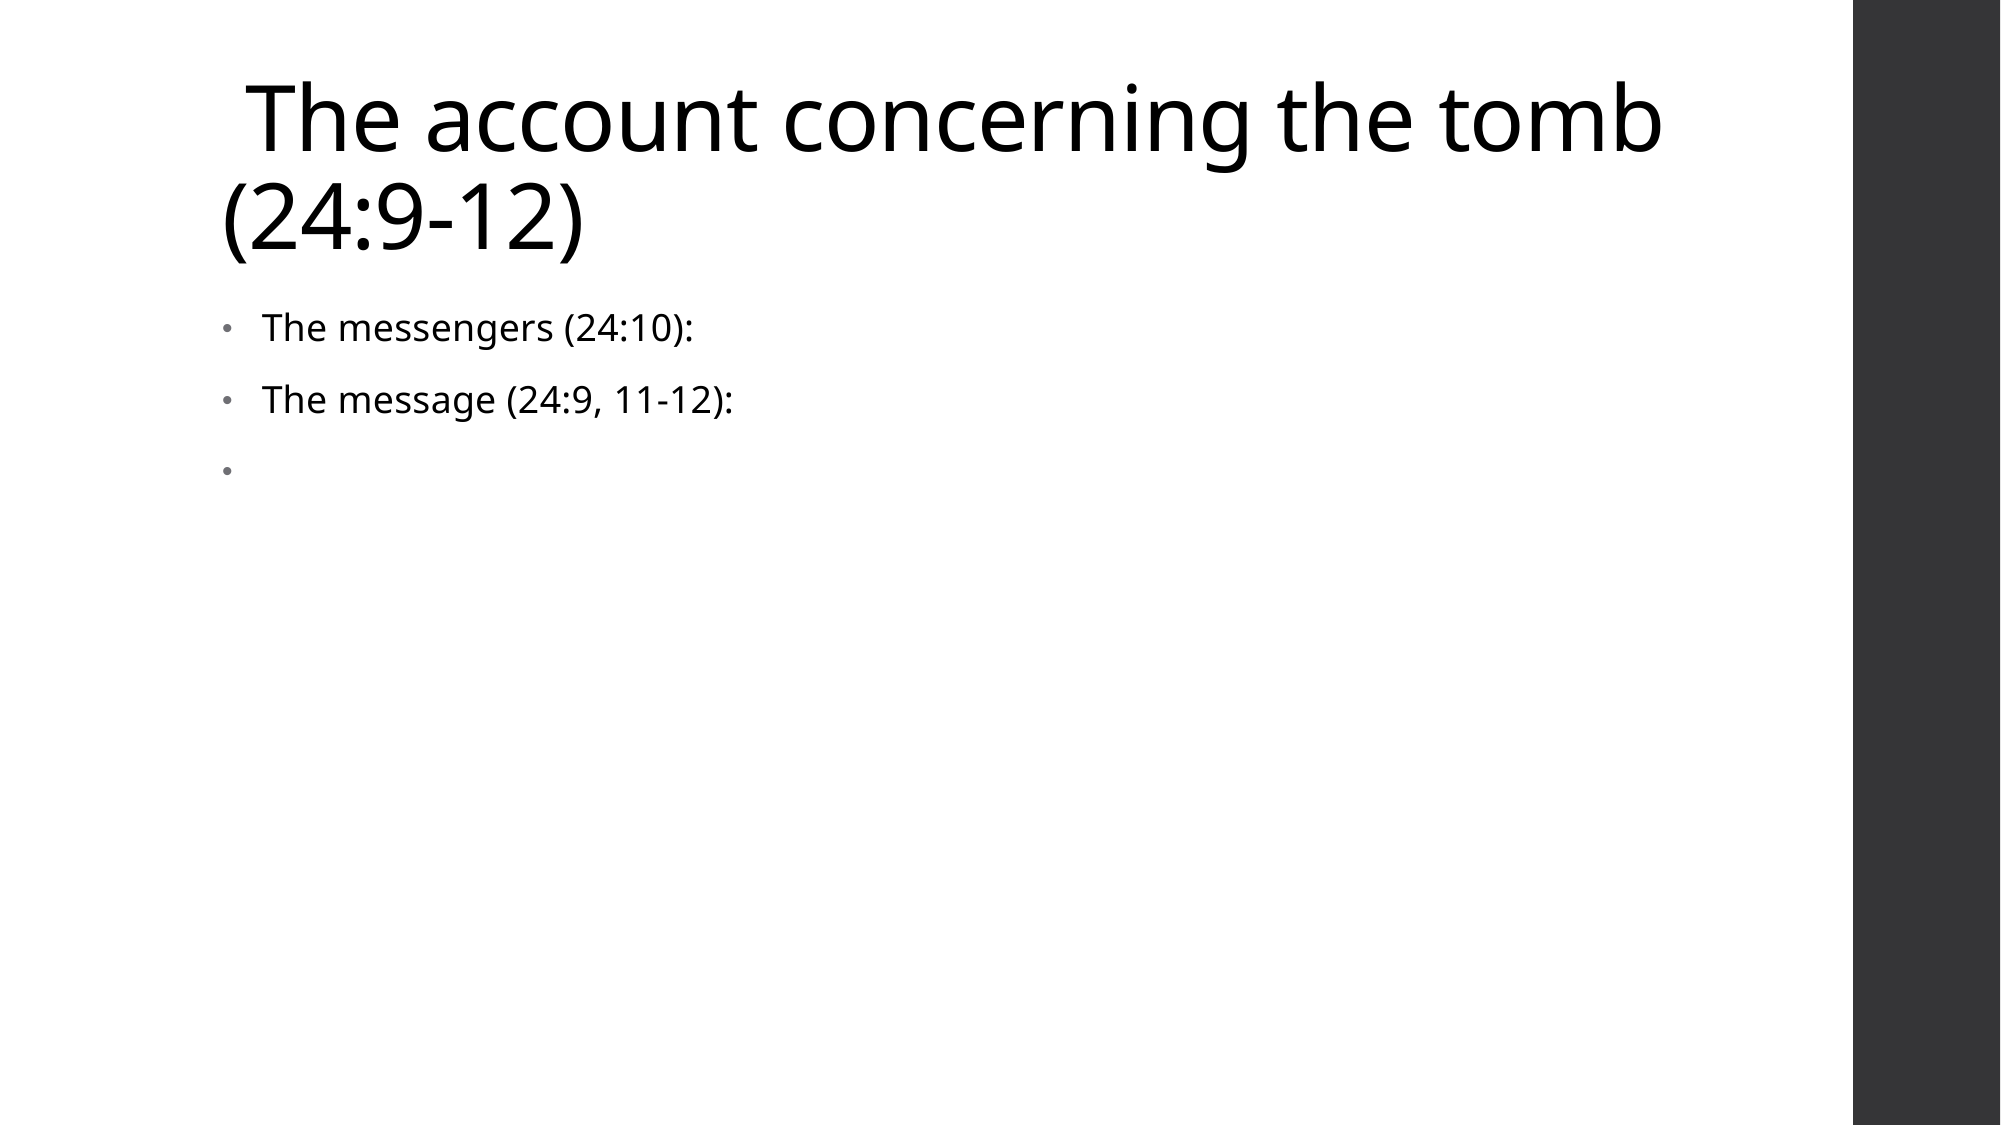

# The account concerning the tomb (24:9-12)
 The messengers (24:10):
 The message (24:9, 11-12):